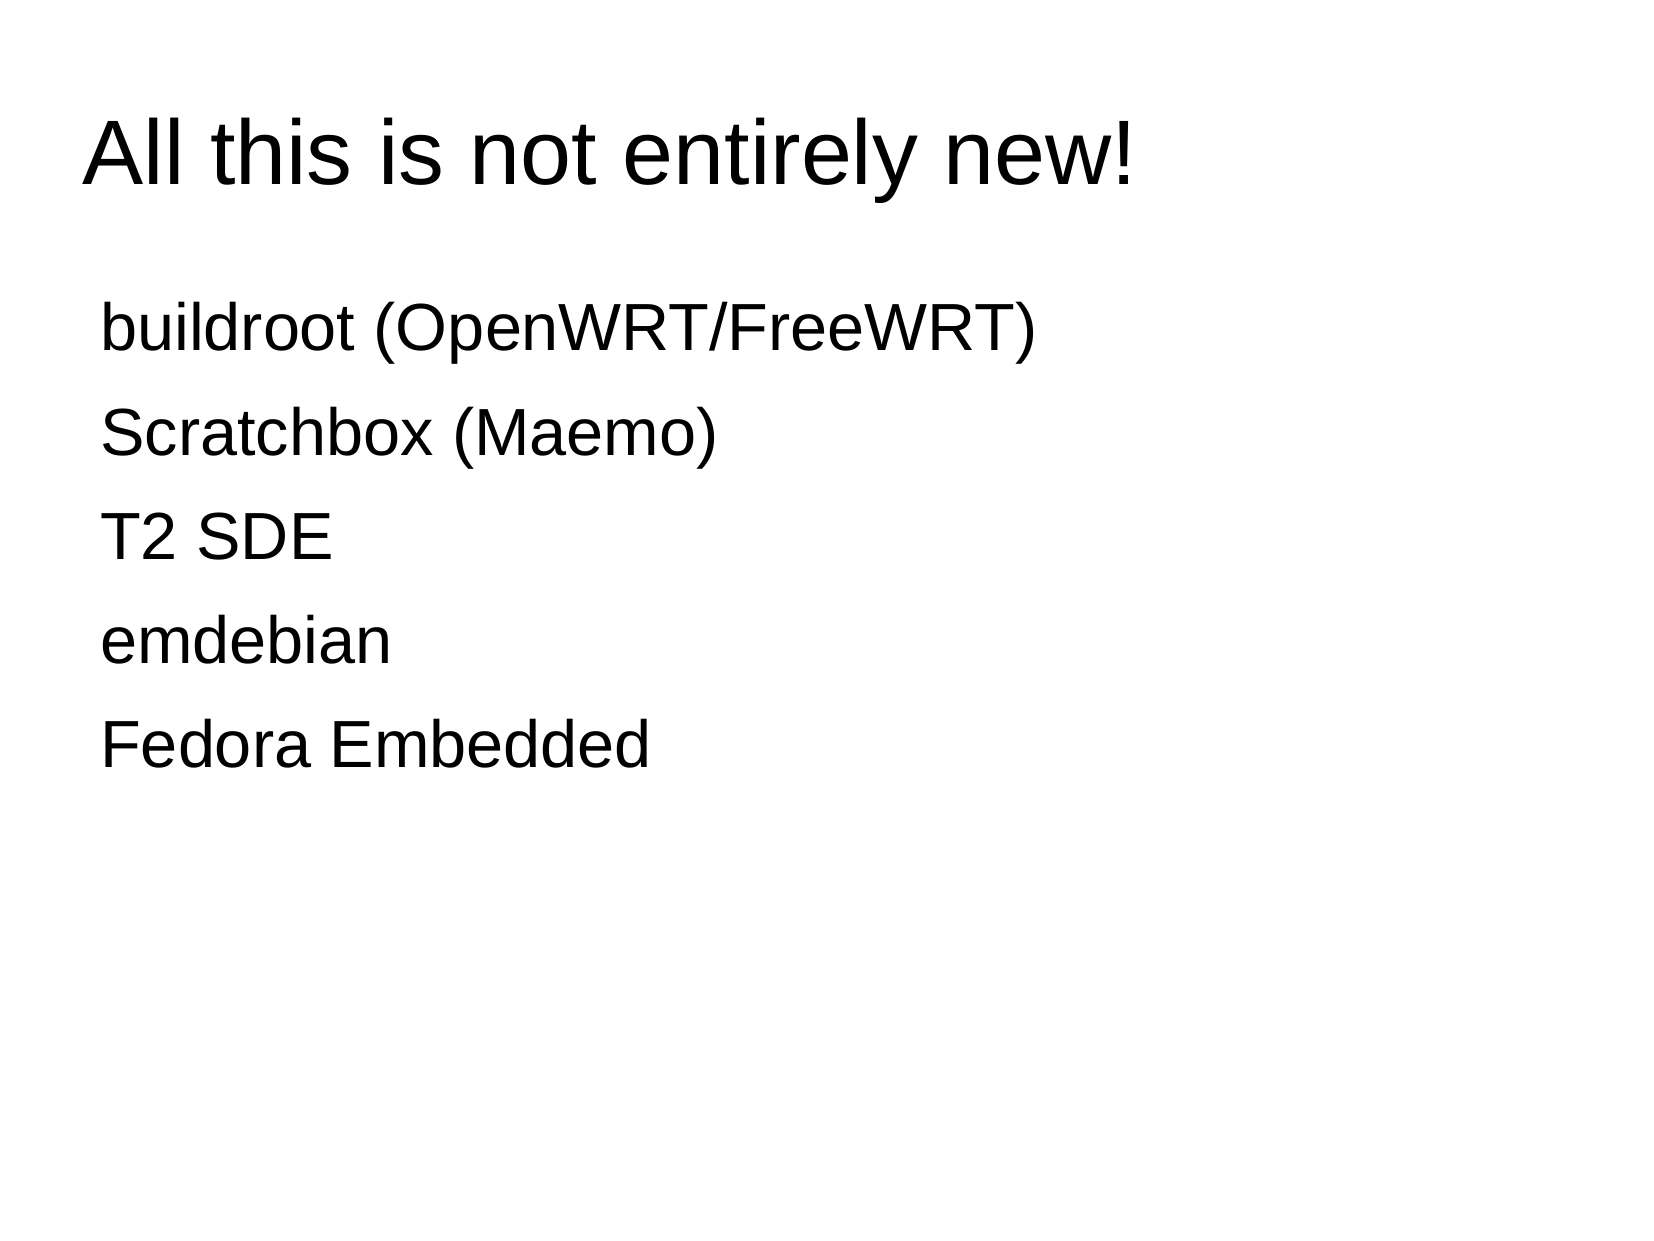

# All this is not entirely new!
buildroot (OpenWRT/FreeWRT)
Scratchbox (Maemo)
T2 SDE
emdebian
Fedora Embedded